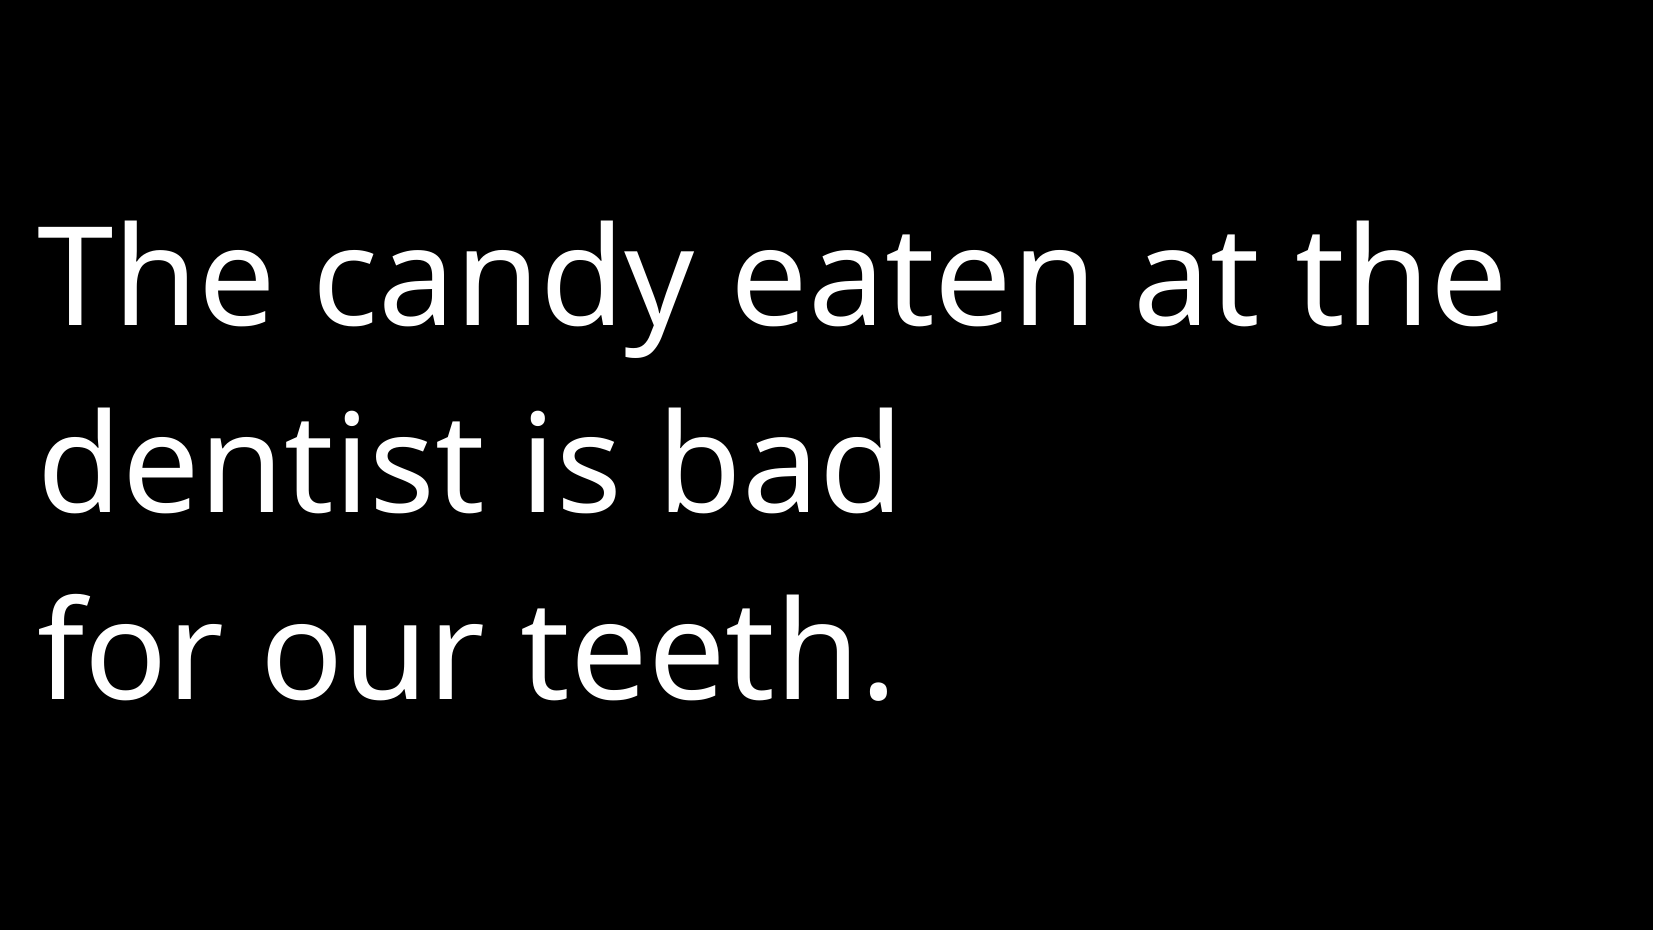

# The candy eaten at the dentist is bad for our teeth.